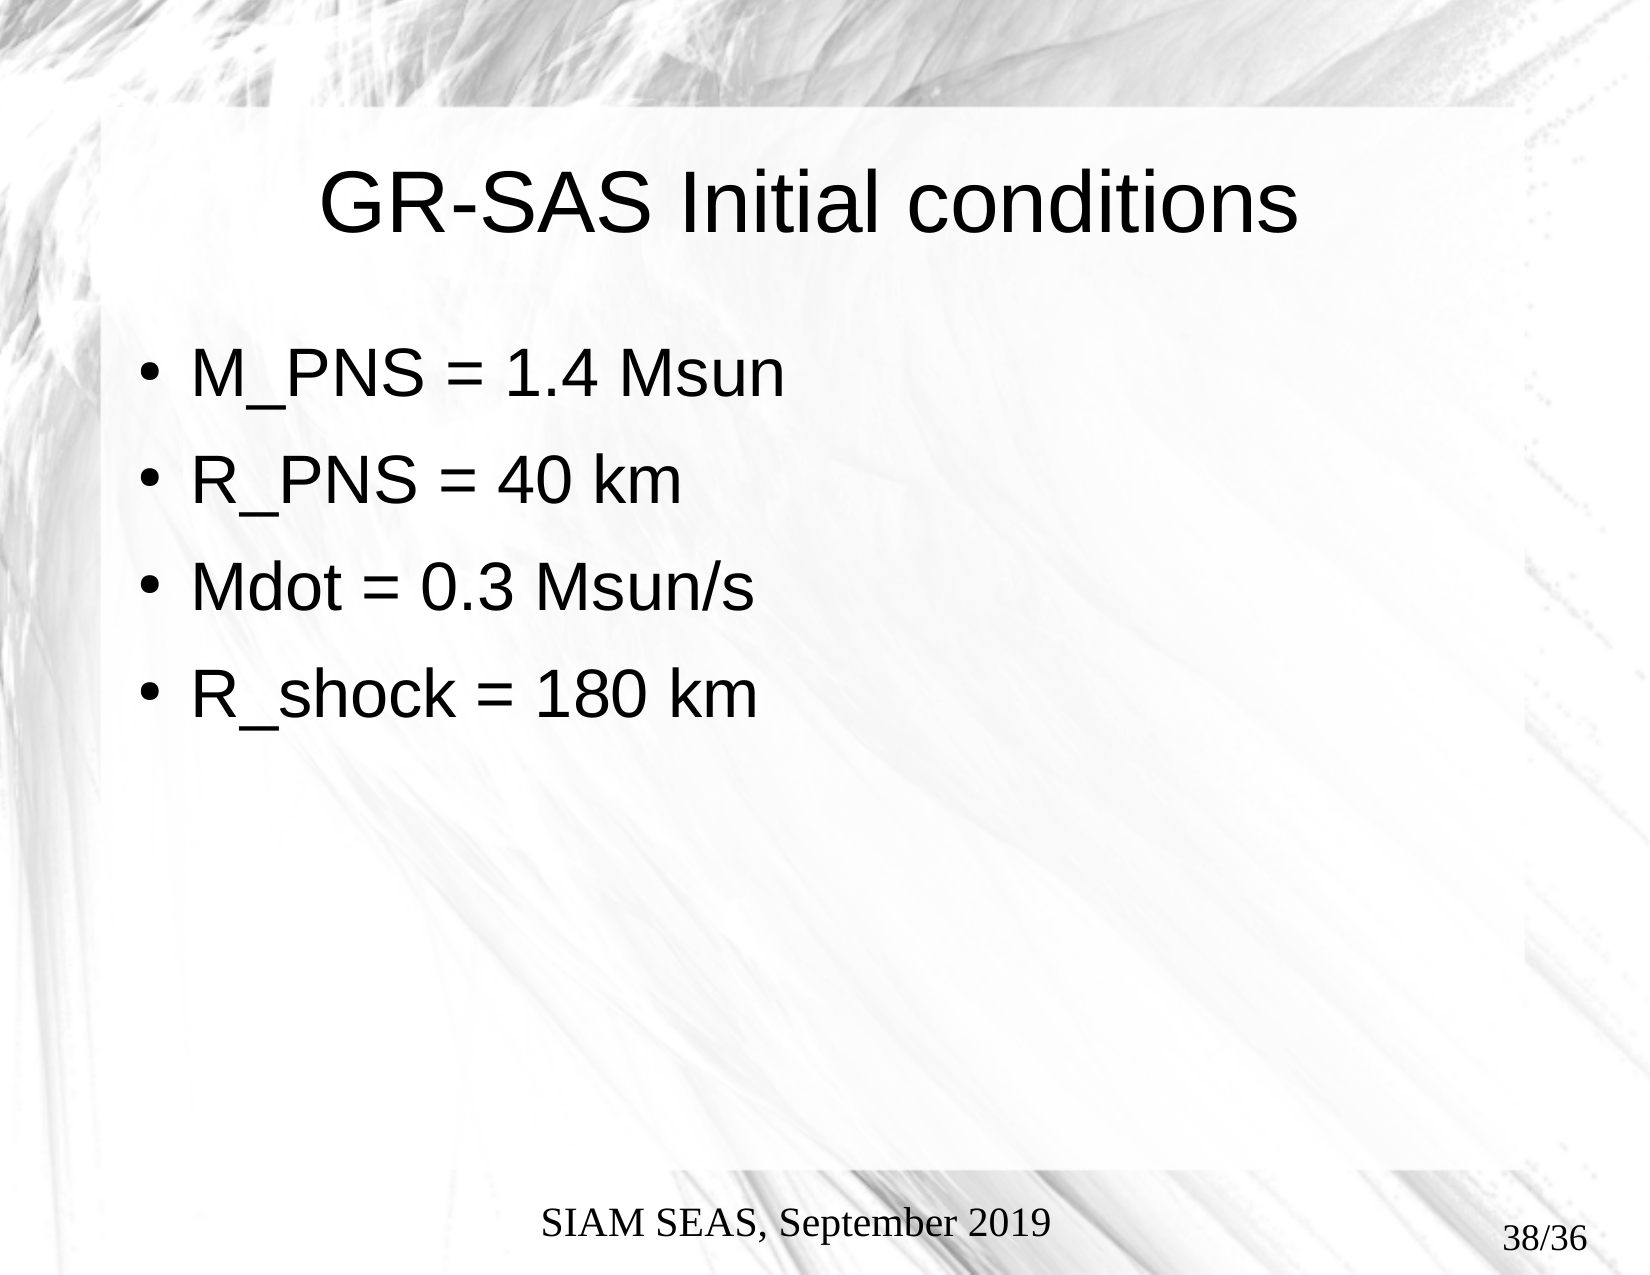

# GR-SAS Initial conditions
M_PNS = 1.4 Msun
R_PNS = 40 km
Mdot = 0.3 Msun/s
R_shock = 180 km
SIAM SEAS, September 2019
38